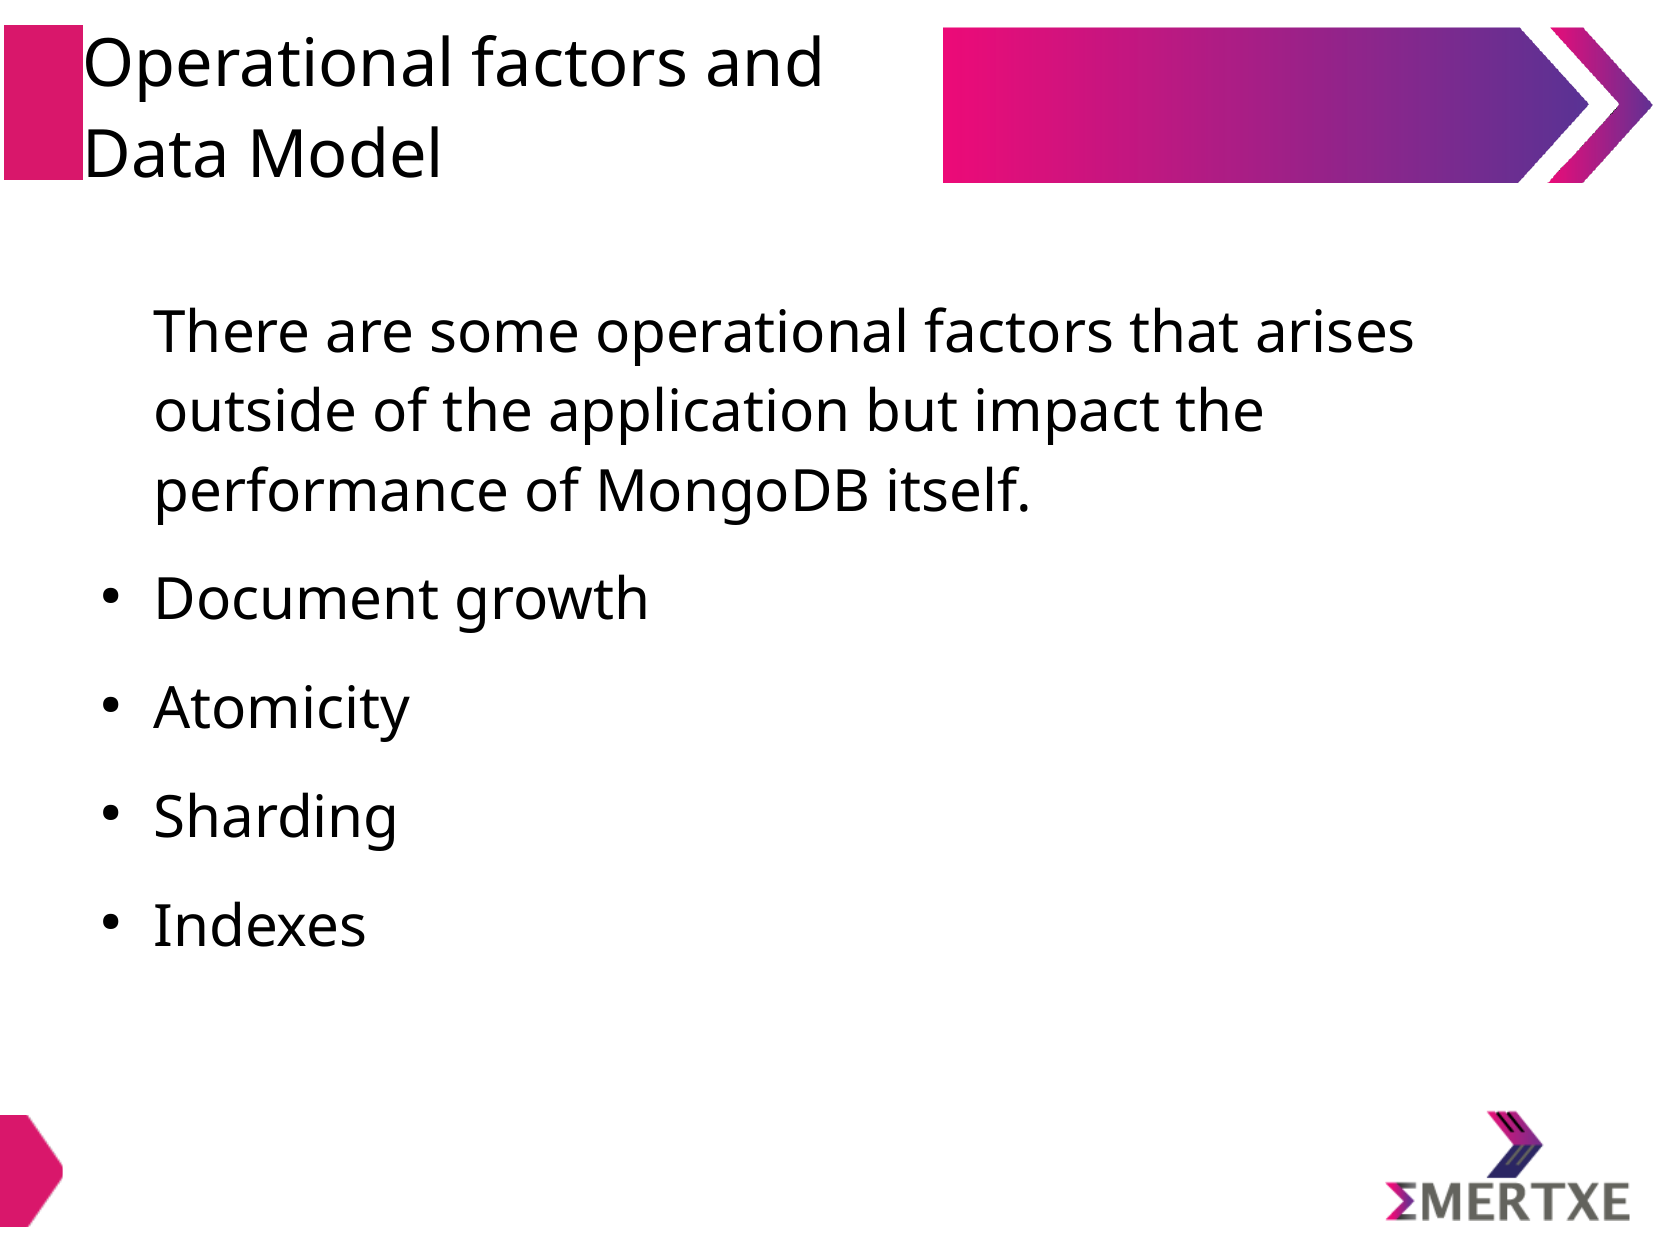

# Operational factors and Data Model
There are some operational factors that arises outside of the application but impact the performance of MongoDB itself.
Document growth
Atomicity
Sharding
Indexes